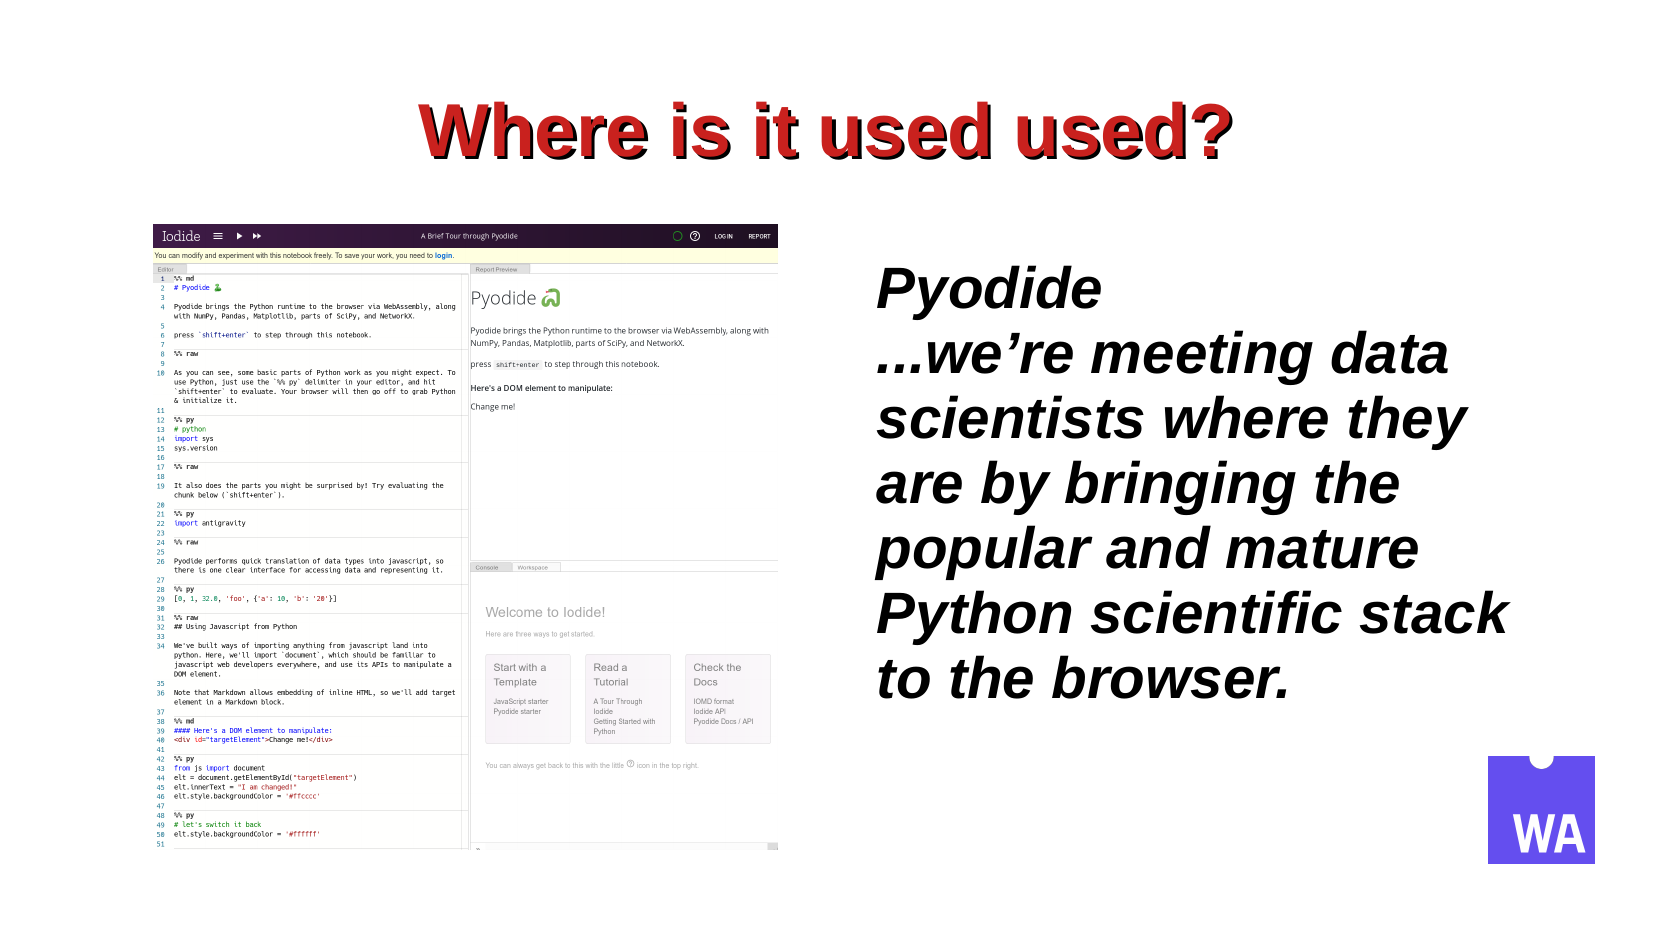

Where is it used used?
Pyodide
...we’re meeting data scientists where they are by bringing the popular and mature Python scientific stack to the browser.